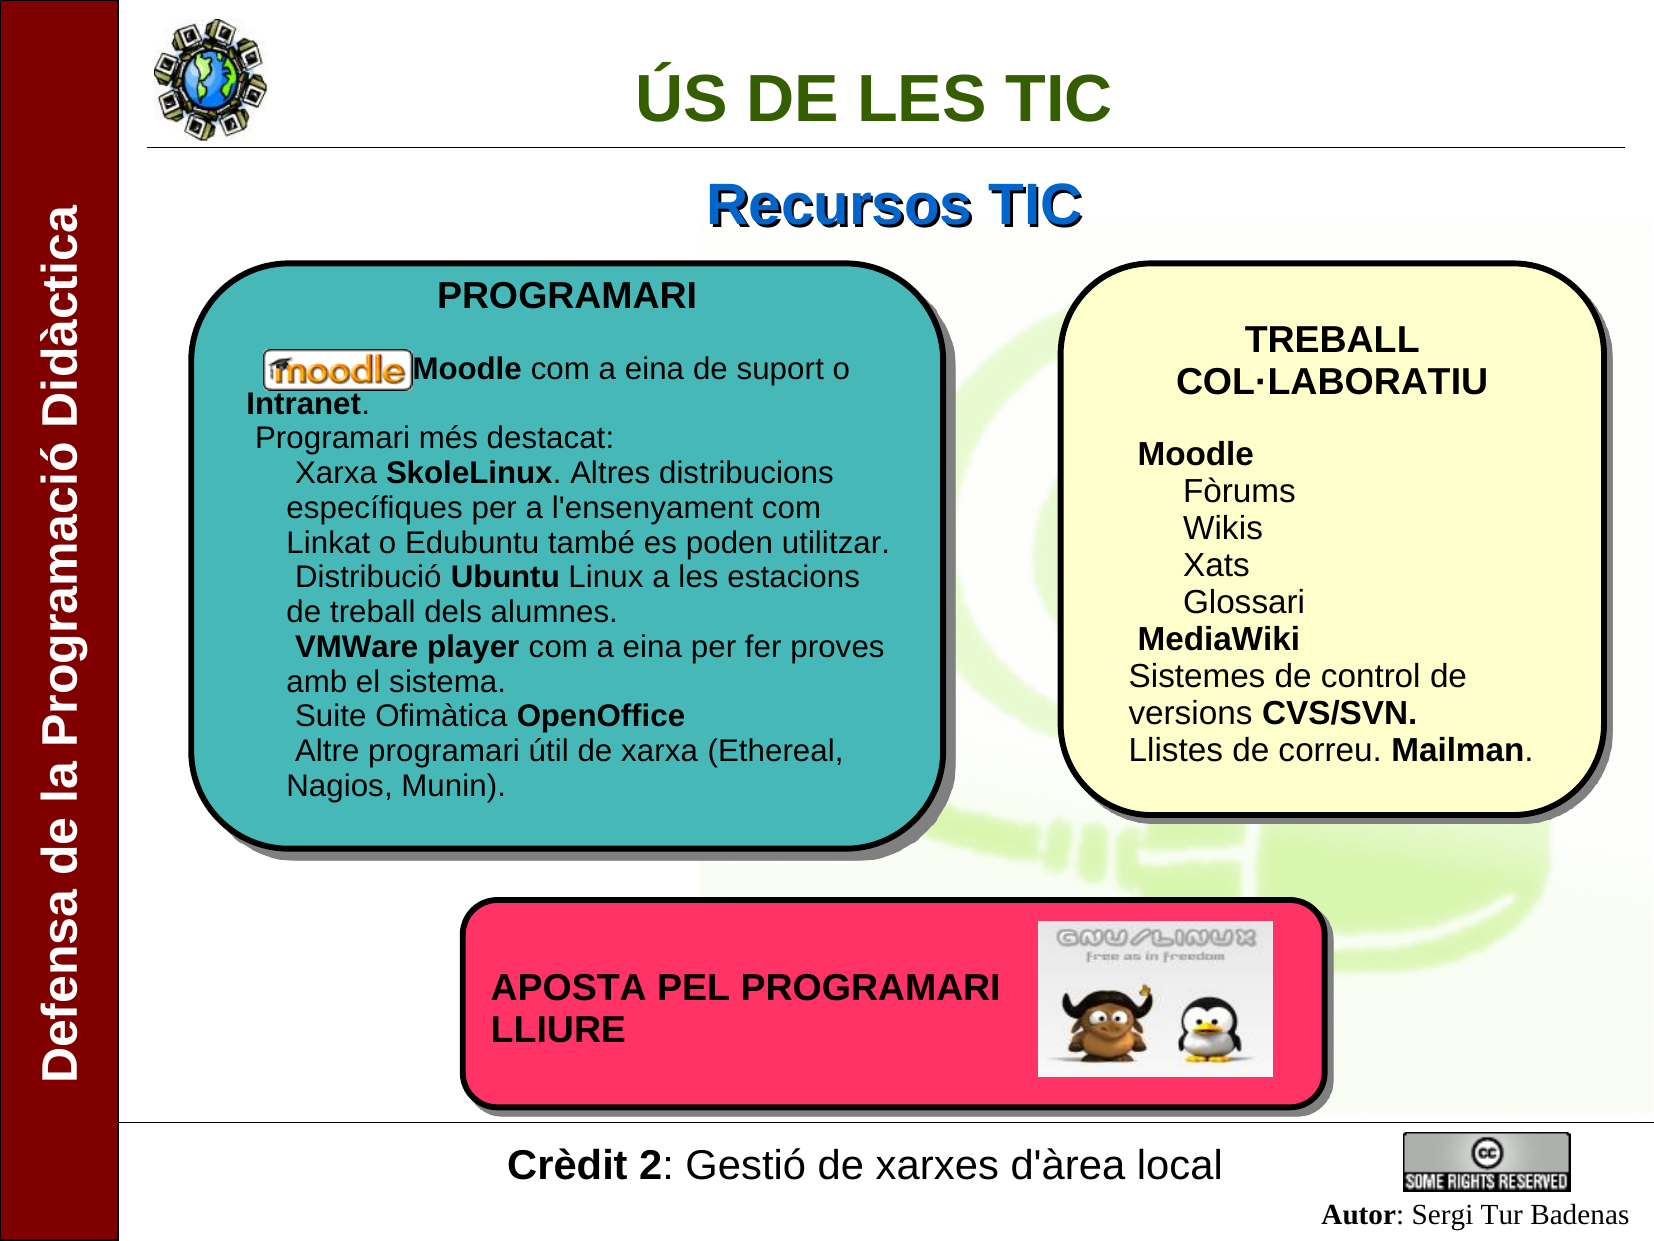

# ÚS DE LES TIC
Recursos TIC
PROGRAMARI
 Moodle com a eina de suport o Intranet.
 Programari més destacat:
 Xarxa SkoleLinux. Altres distribucions específiques per a l'ensenyament com Linkat o Edubuntu també es poden utilitzar.
 Distribució Ubuntu Linux a les estacions de treball dels alumnes.
 VMWare player com a eina per fer proves amb el sistema.
 Suite Ofimàtica OpenOffice
 Altre programari útil de xarxa (Ethereal, Nagios, Munin).
TREBALL
COL·LABORATIU
 Moodle
 Fòrums
 Wikis
 Xats
 Glossari
 MediaWiki
Sistemes de control de versions CVS/SVN.
Llistes de correu. Mailman.
APOSTA PEL PROGRAMARI
LLIURE